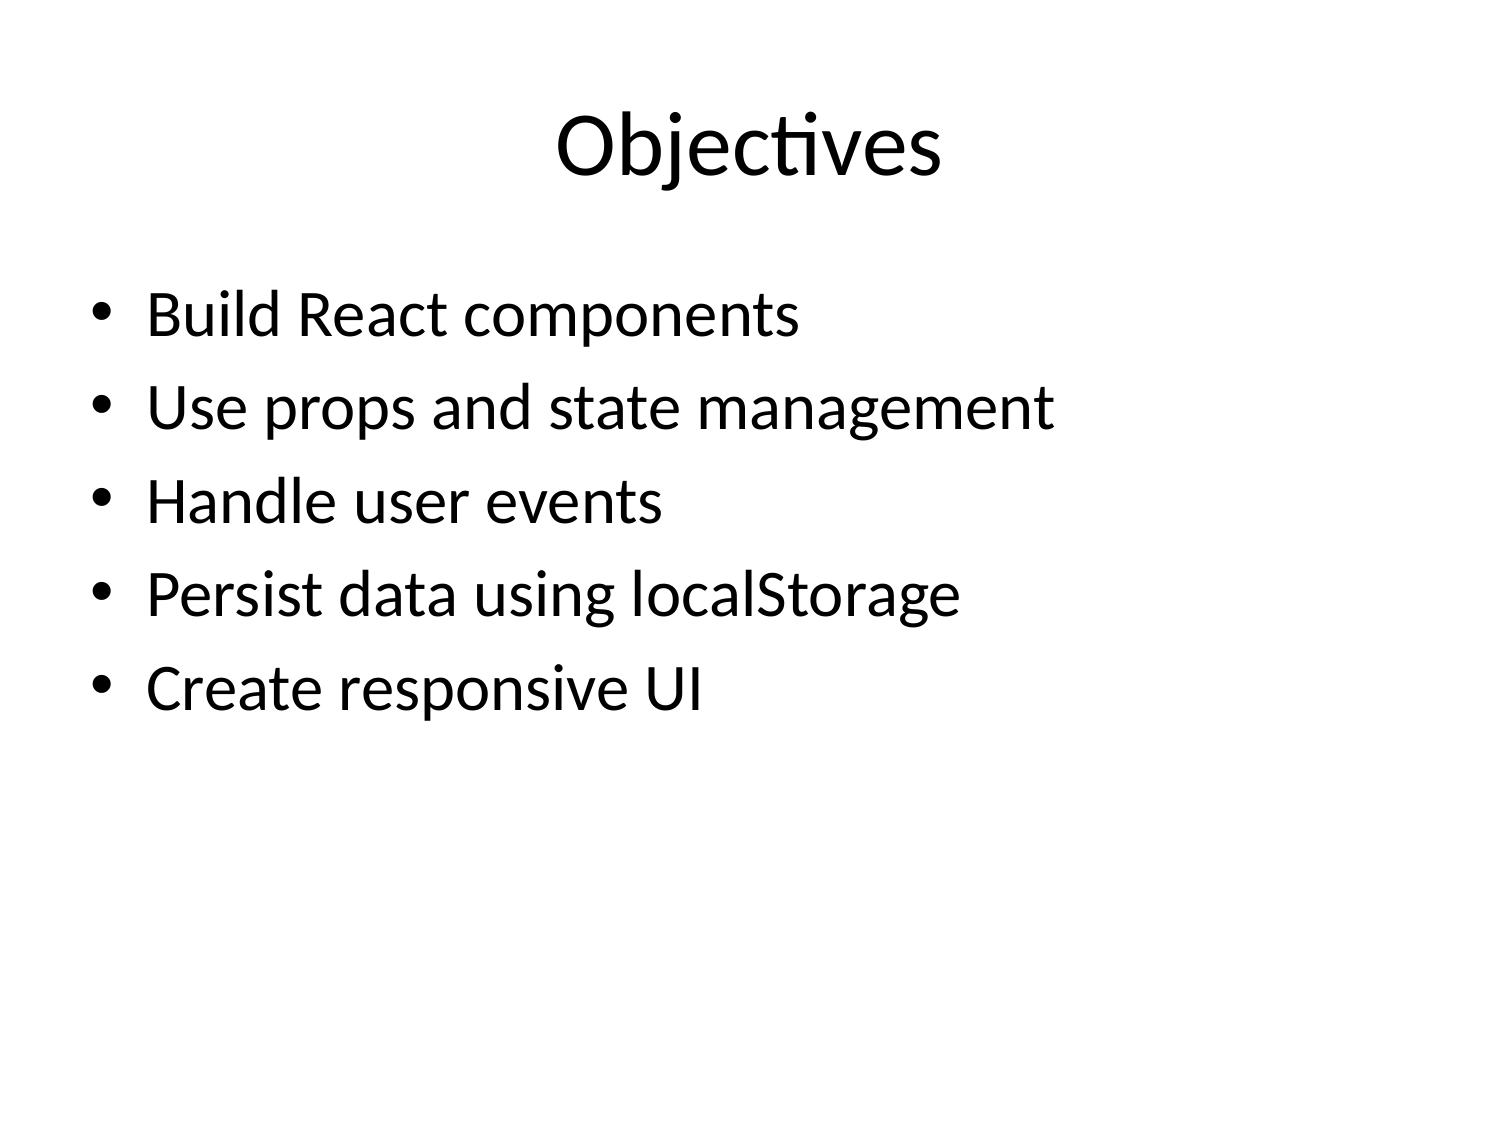

# Objectives
Build React components
Use props and state management
Handle user events
Persist data using localStorage
Create responsive UI